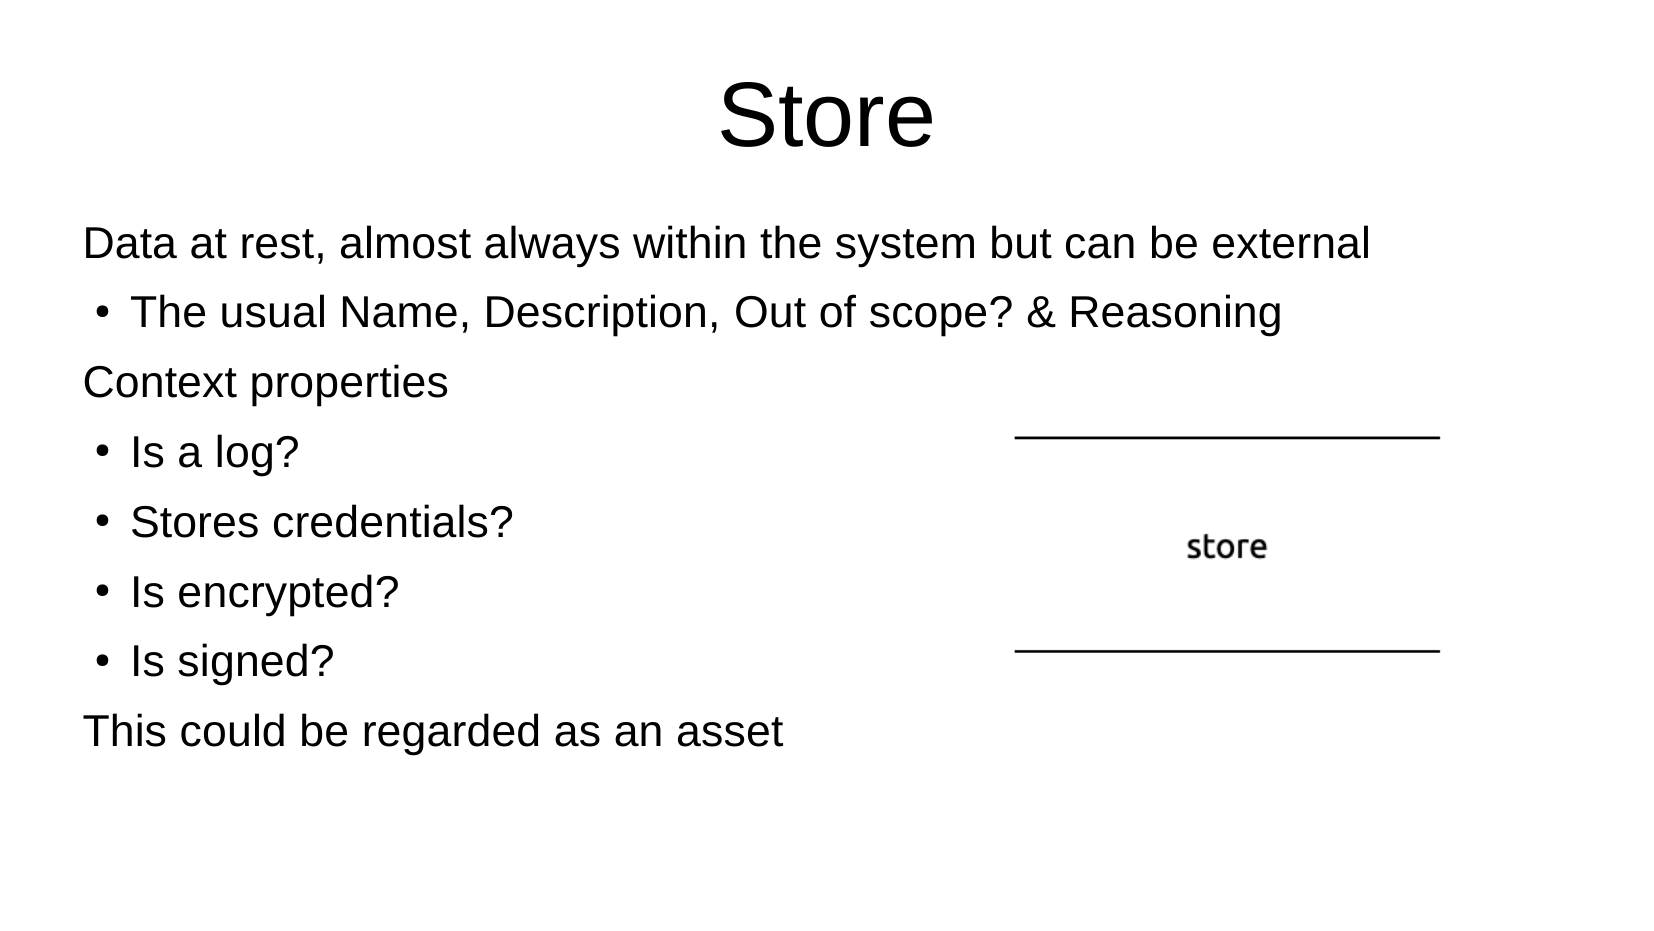

# Store
Data at rest, almost always within the system but can be external
The usual Name, Description, Out of scope? & Reasoning
Context properties
Is a log?
Stores credentials?
Is encrypted?
Is signed?
This could be regarded as an asset